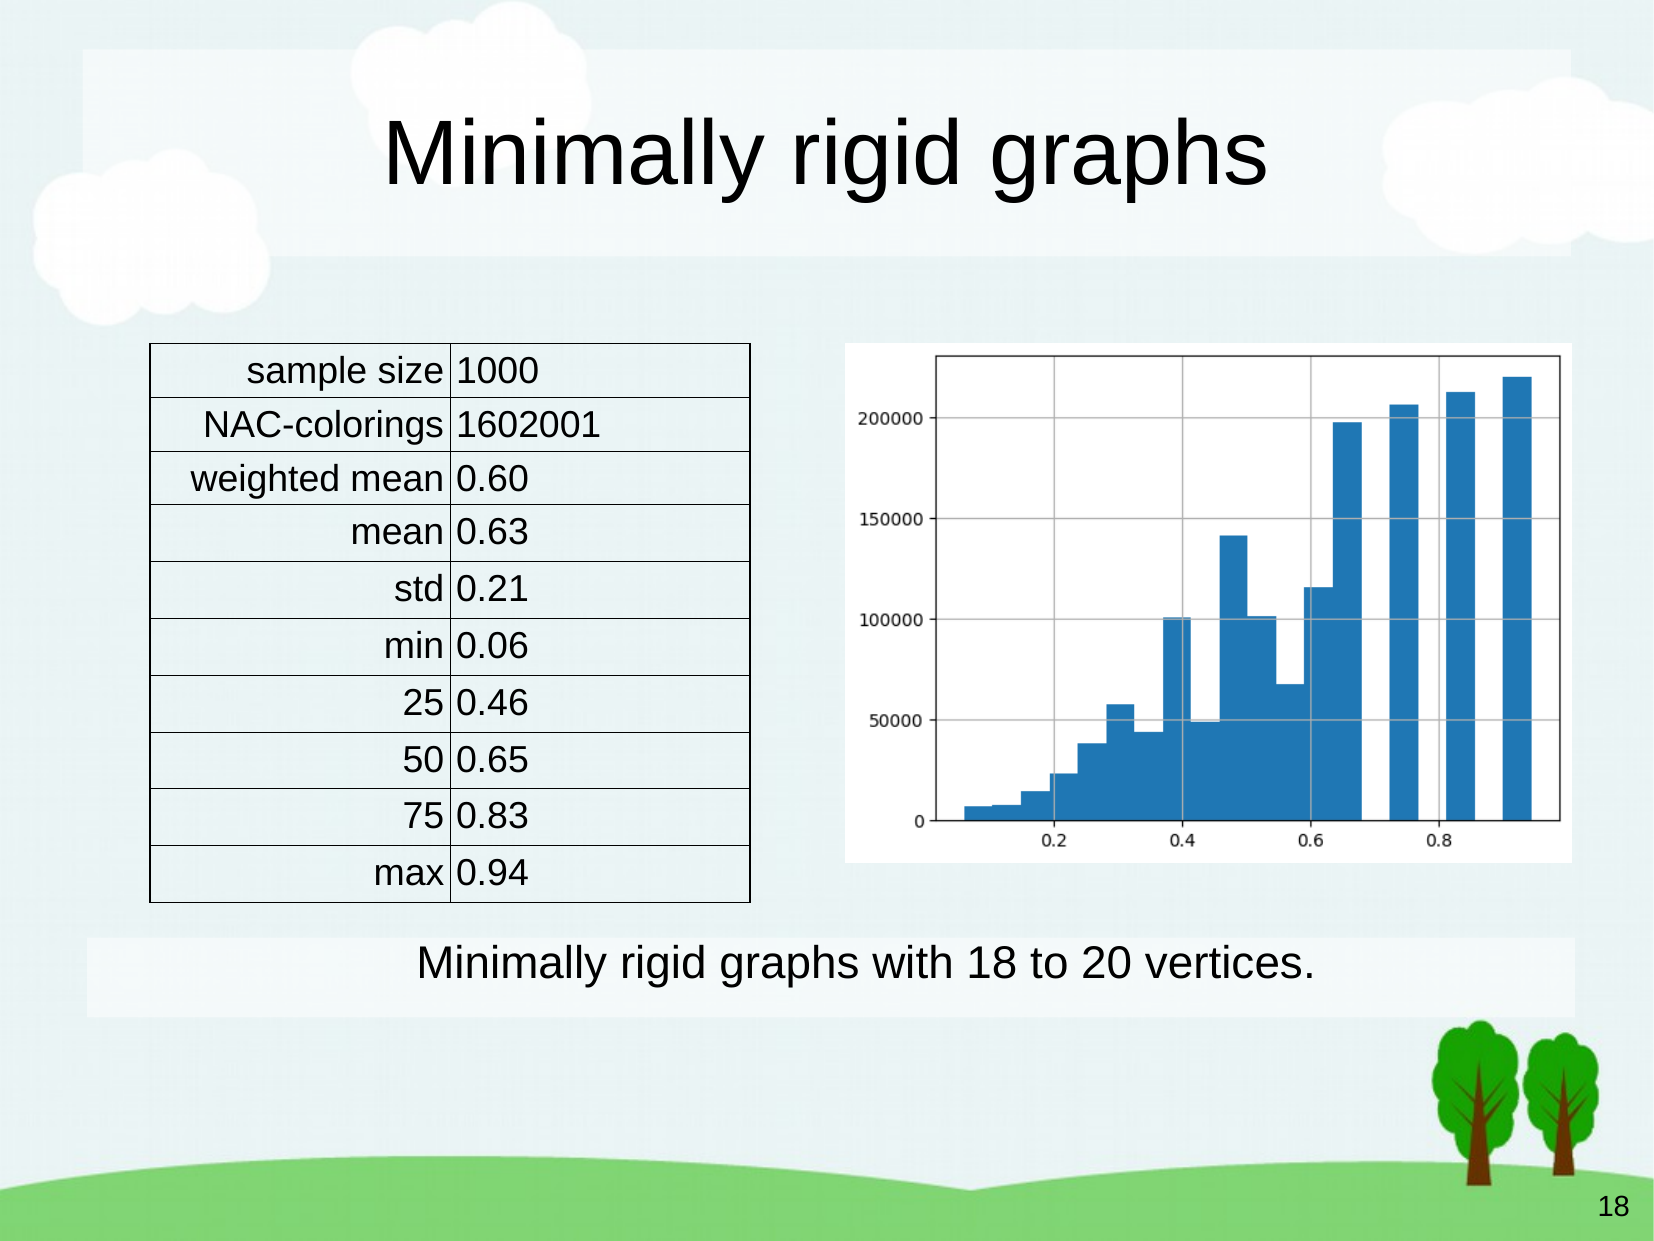

# Minimally rigid graphs
| sample size | 1000 |
| --- | --- |
| NAC-colorings | 1602001 |
| weighted mean | 0.60 |
| mean | 0.63 |
| std | 0.21 |
| min | 0.06 |
| 25 | 0.46 |
| 50 | 0.65 |
| 75 | 0.83 |
| max | 0.94 |
Minimally rigid graphs with 18 to 20 vertices.
18